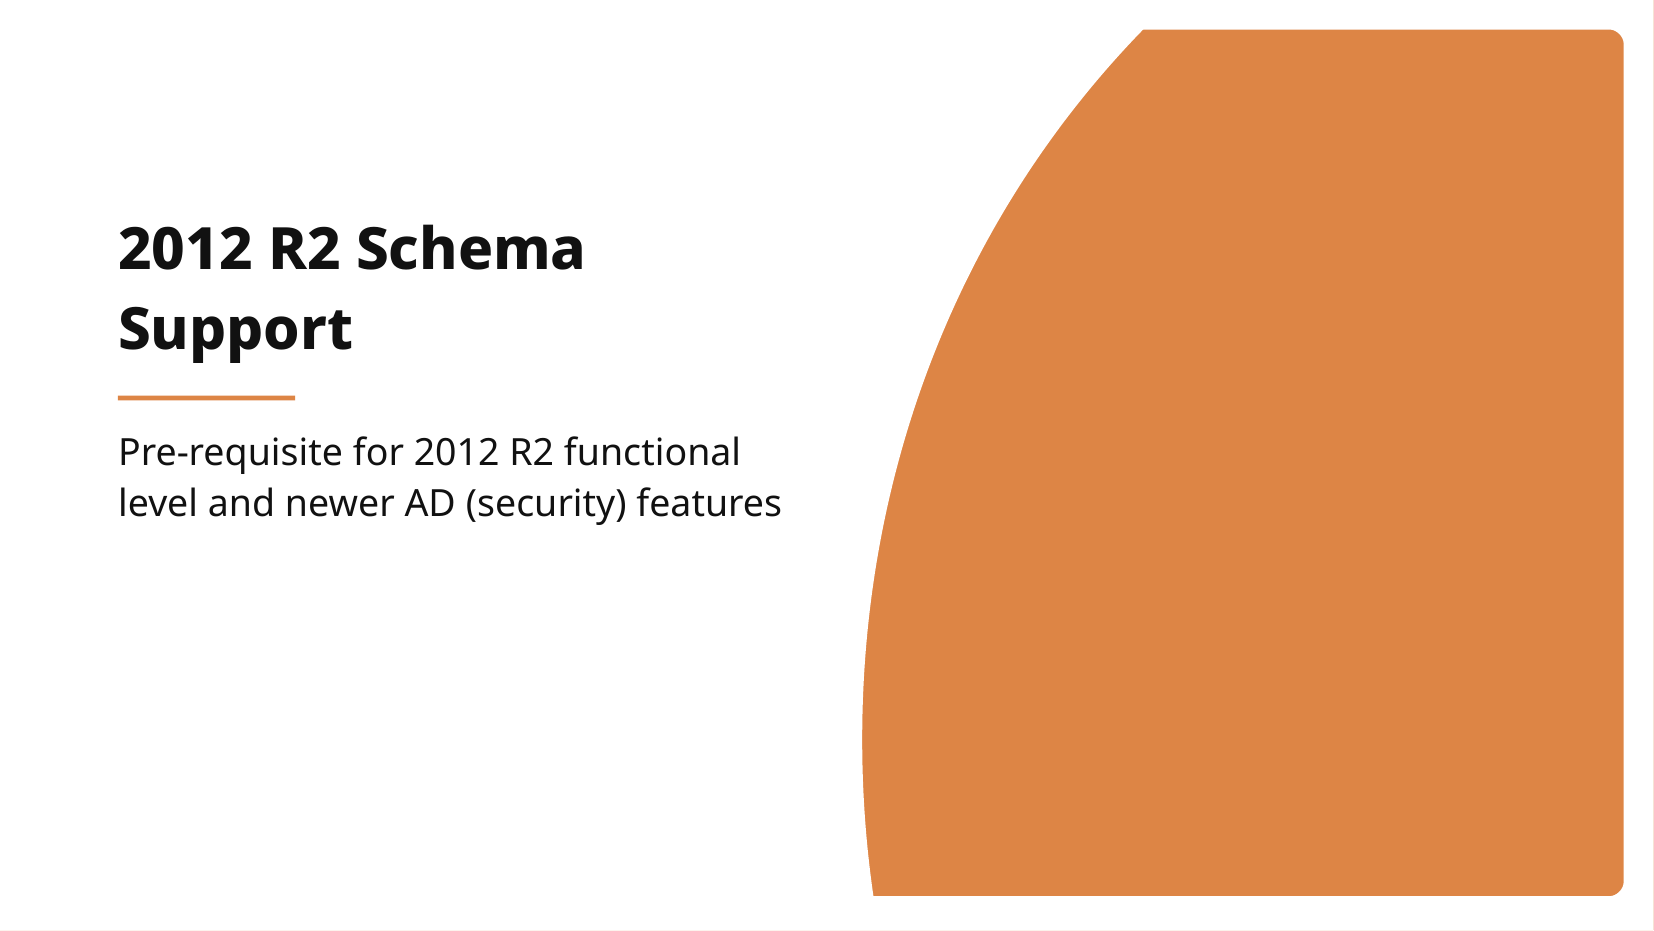

# 2012 R2 Schema Support
Pre-requisite for 2012 R2 functional level and newer AD (security) features